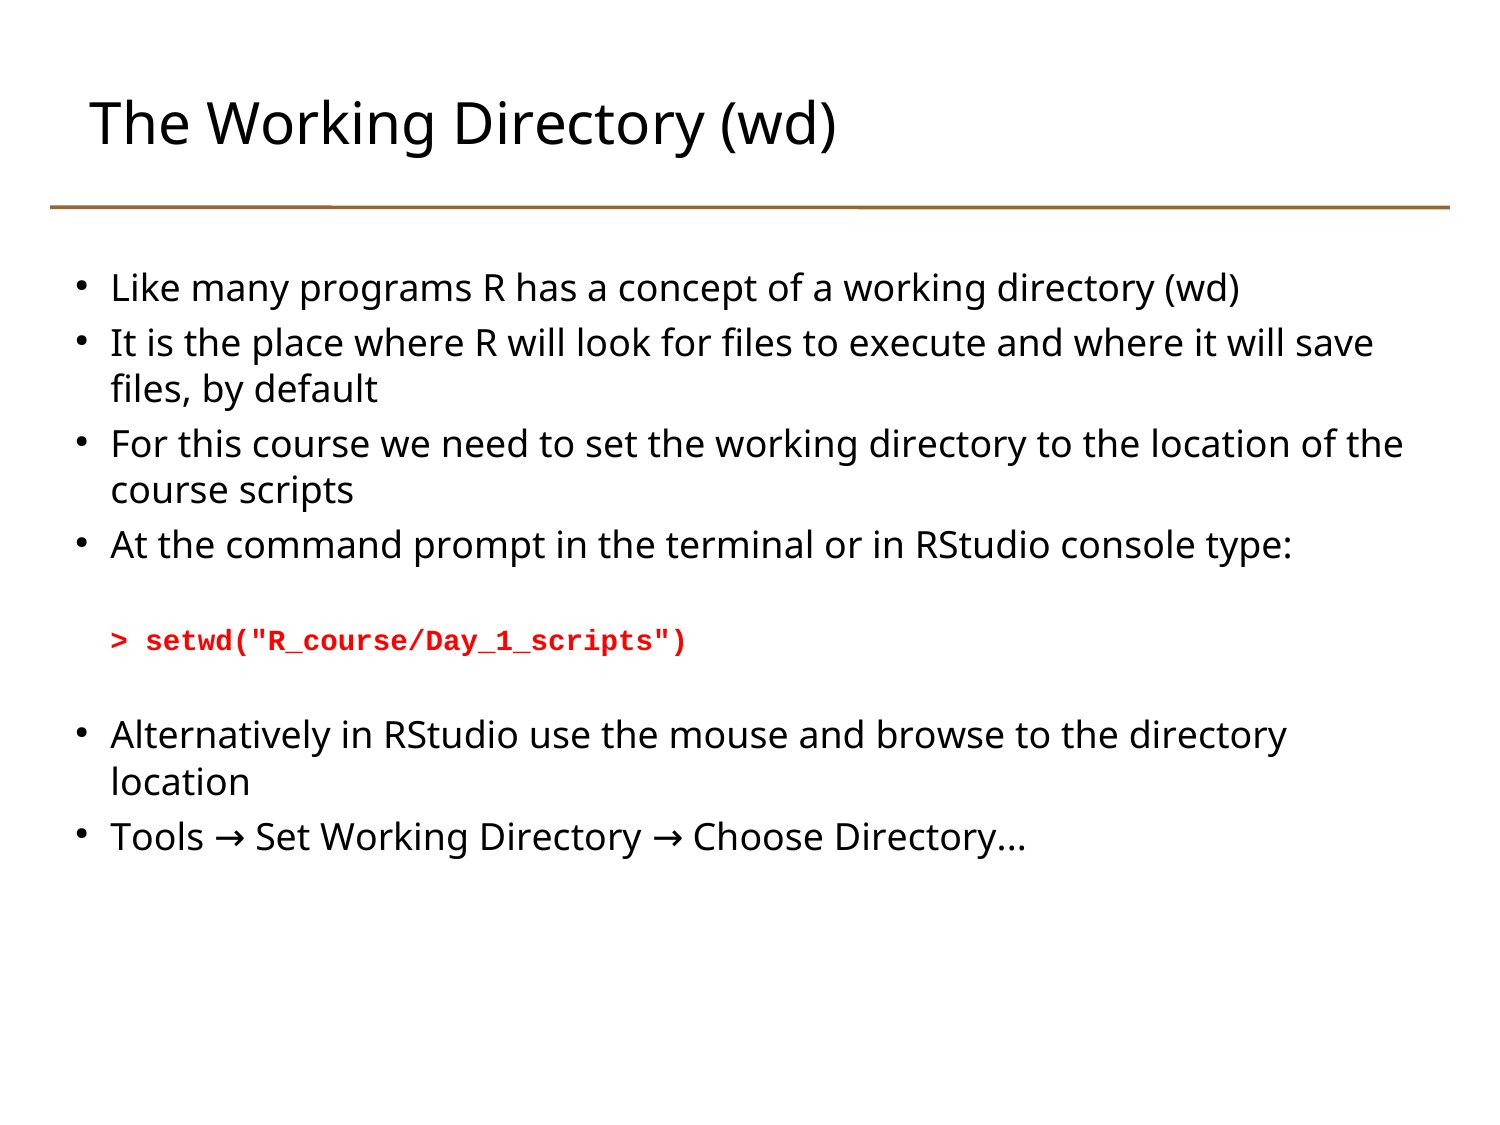

The Working Directory (wd)
# Like many programs R has a concept of a working directory (wd)
It is the place where R will look for files to execute and where it will save files, by default
For this course we need to set the working directory to the location of the course scripts
At the command prompt in the terminal or in RStudio console type:
> setwd("R_course/Day_1_scripts")
Alternatively in RStudio use the mouse and browse to the directory location
Tools → Set Working Directory → Choose Directory...